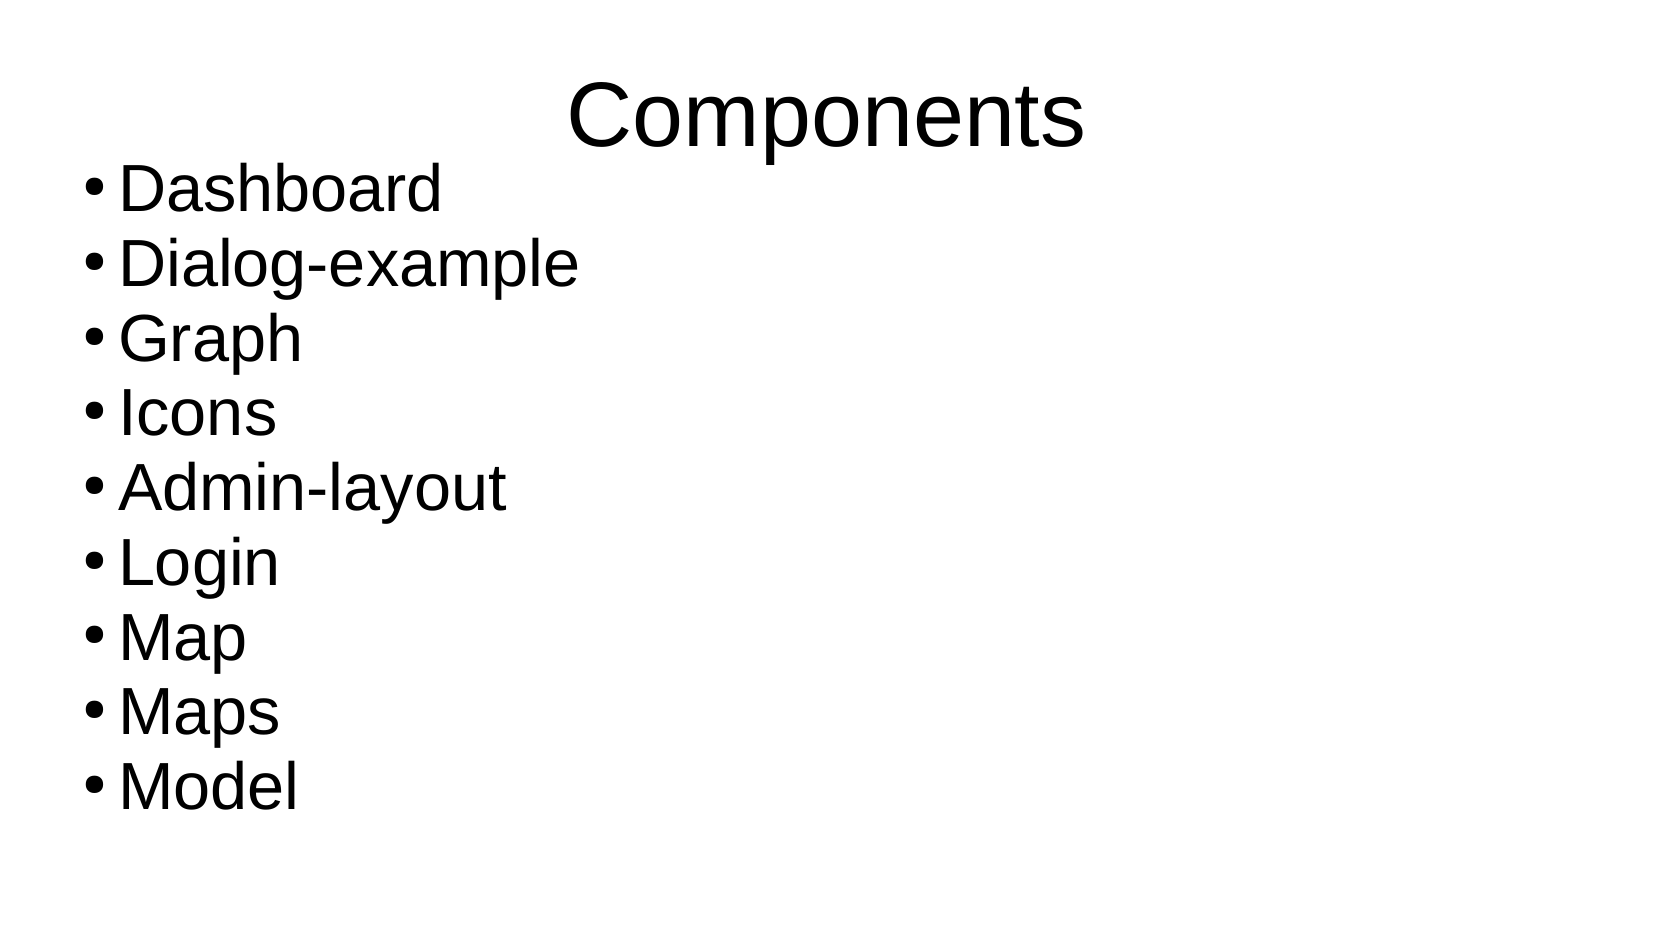

# Components
Dashboard
Dialog-example
Graph
Icons
Admin-layout
Login
Map
Maps
Model